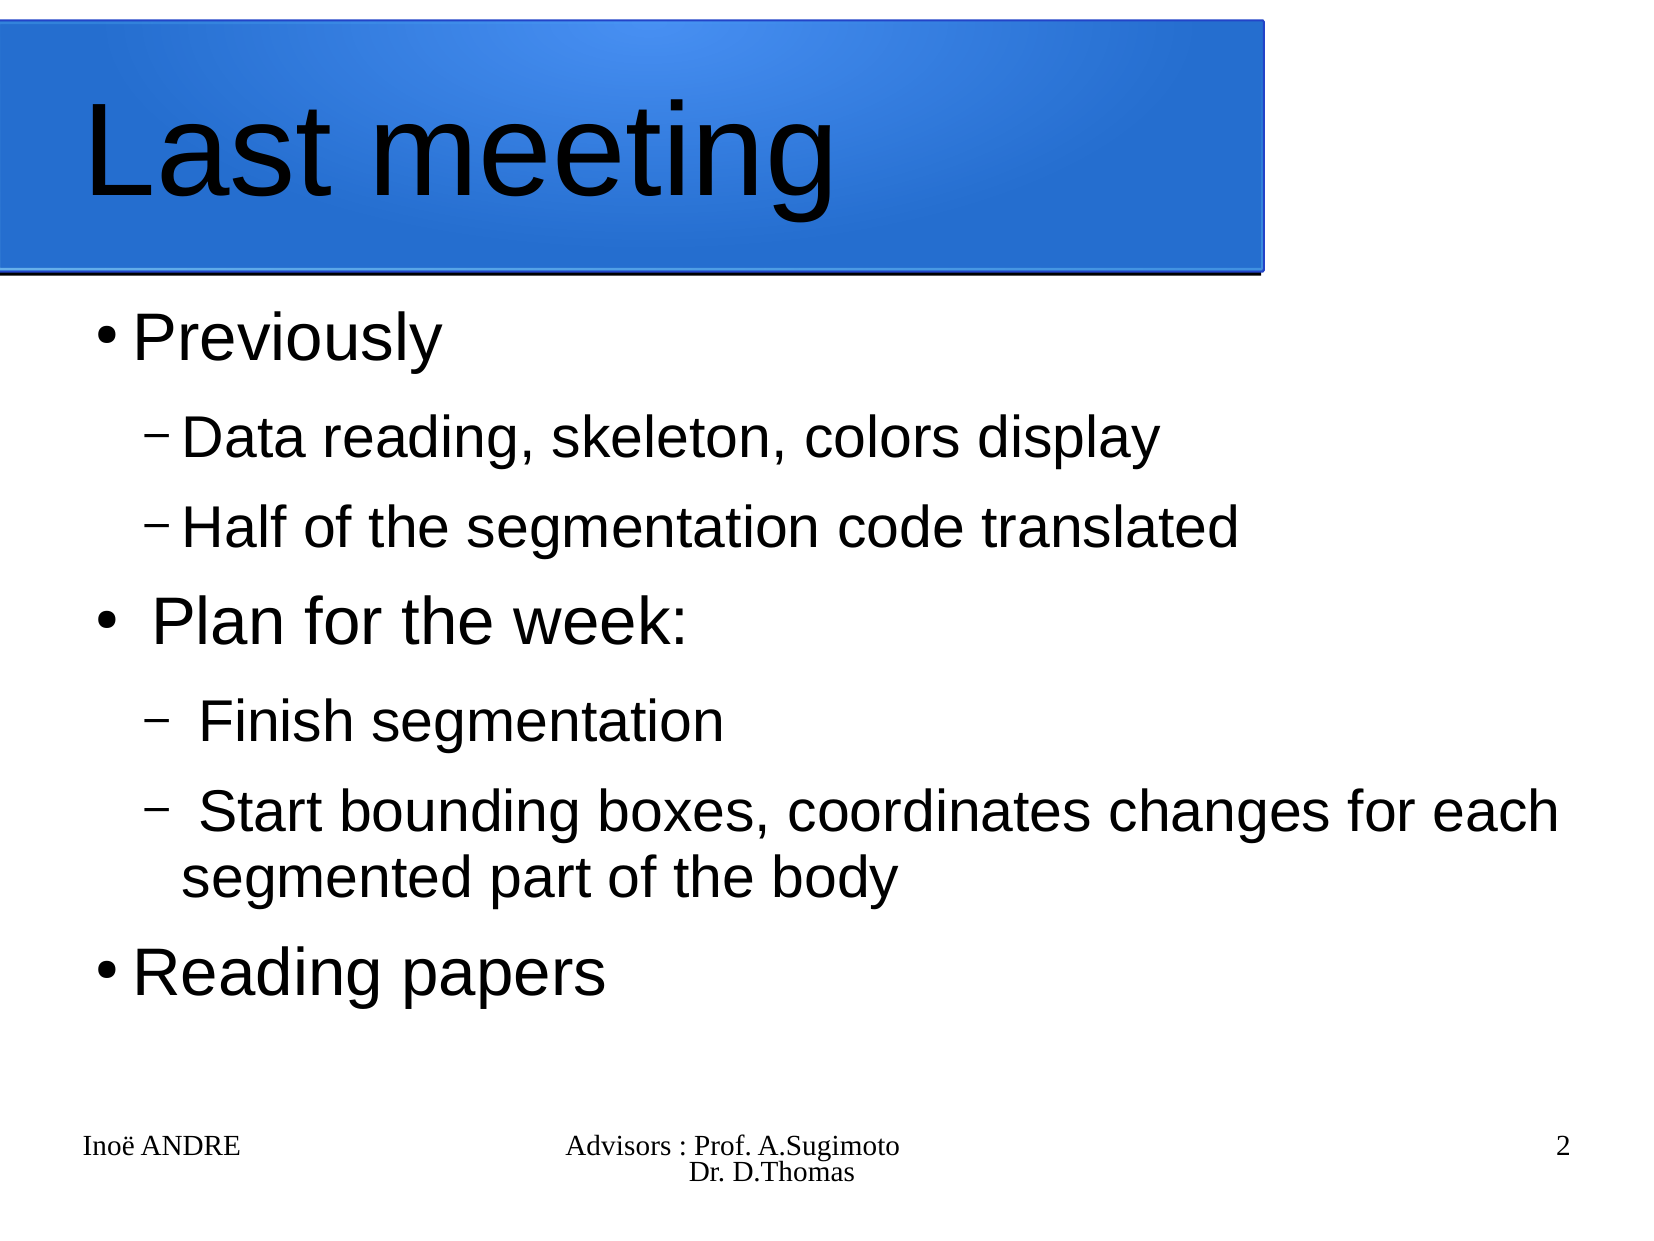

# Last meeting
Previously
Data reading, skeleton, colors display
Half of the segmentation code translated
 Plan for the week:
 Finish segmentation
 Start bounding boxes, coordinates changes for each segmented part of the body
Reading papers
Inoë ANDRE
Advisors : Prof. A.Sugimoto Dr. D.Thomas
2